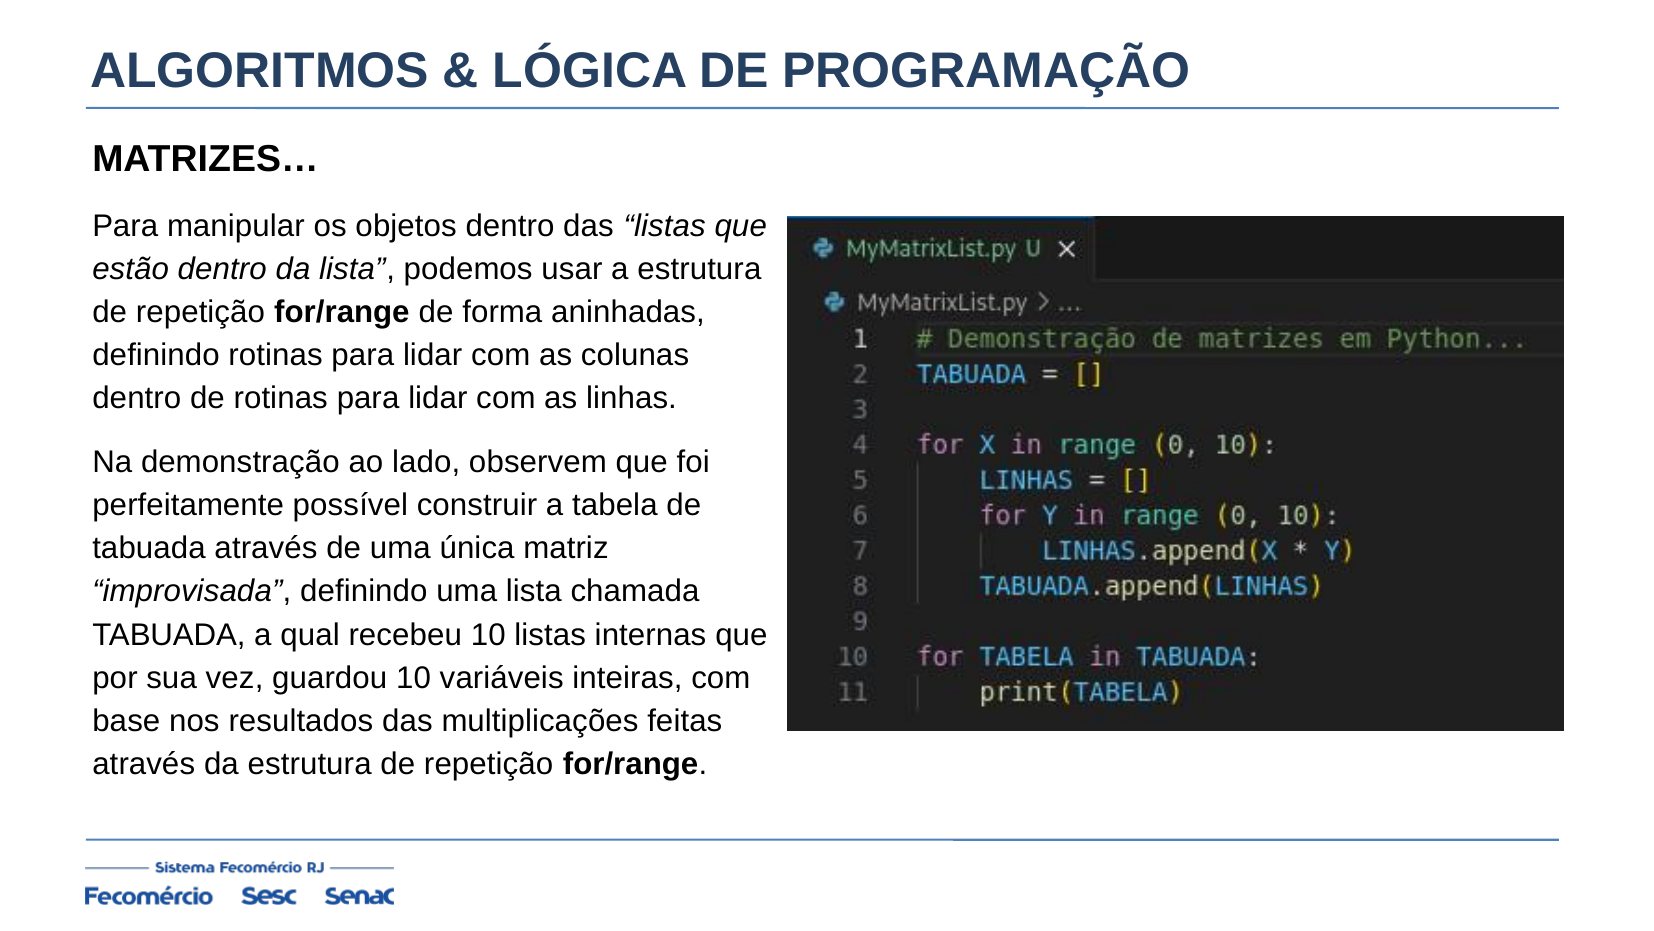

ALGORITMOS & LÓGICA DE PROGRAMAÇÃO
MATRIZES…
Para manipular os objetos dentro das “listas que estão dentro da lista”, podemos usar a estrutura de repetição for/range de forma aninhadas, definindo rotinas para lidar com as colunas dentro de rotinas para lidar com as linhas.
Na demonstração ao lado, observem que foi perfeitamente possível construir a tabela de tabuada através de uma única matriz “improvisada”, definindo uma lista chamada TABUADA, a qual recebeu 10 listas internas que por sua vez, guardou 10 variáveis inteiras, com base nos resultados das multiplicações feitas através da estrutura de repetição for/range.